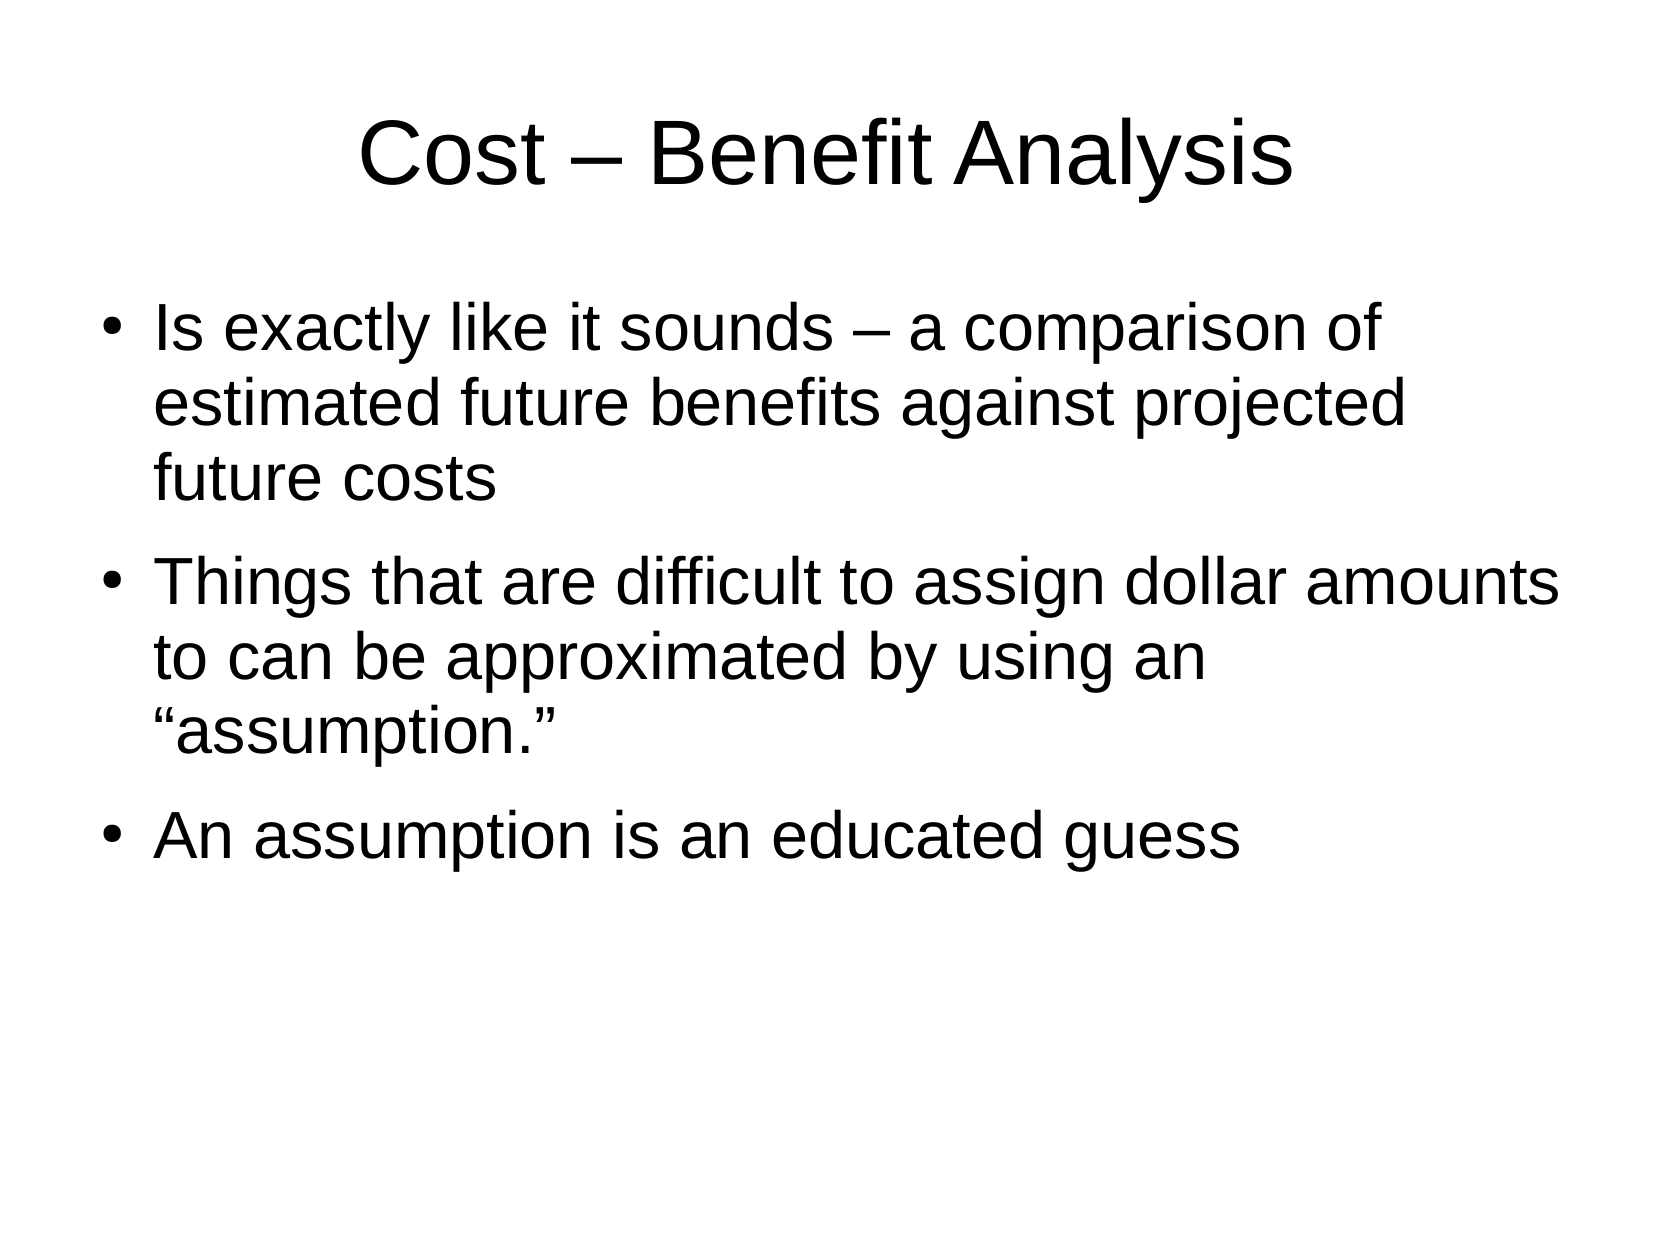

# Cost – Benefit Analysis
Is exactly like it sounds – a comparison of estimated future benefits against projected future costs
Things that are difficult to assign dollar amounts to can be approximated by using an “assumption.”
An assumption is an educated guess